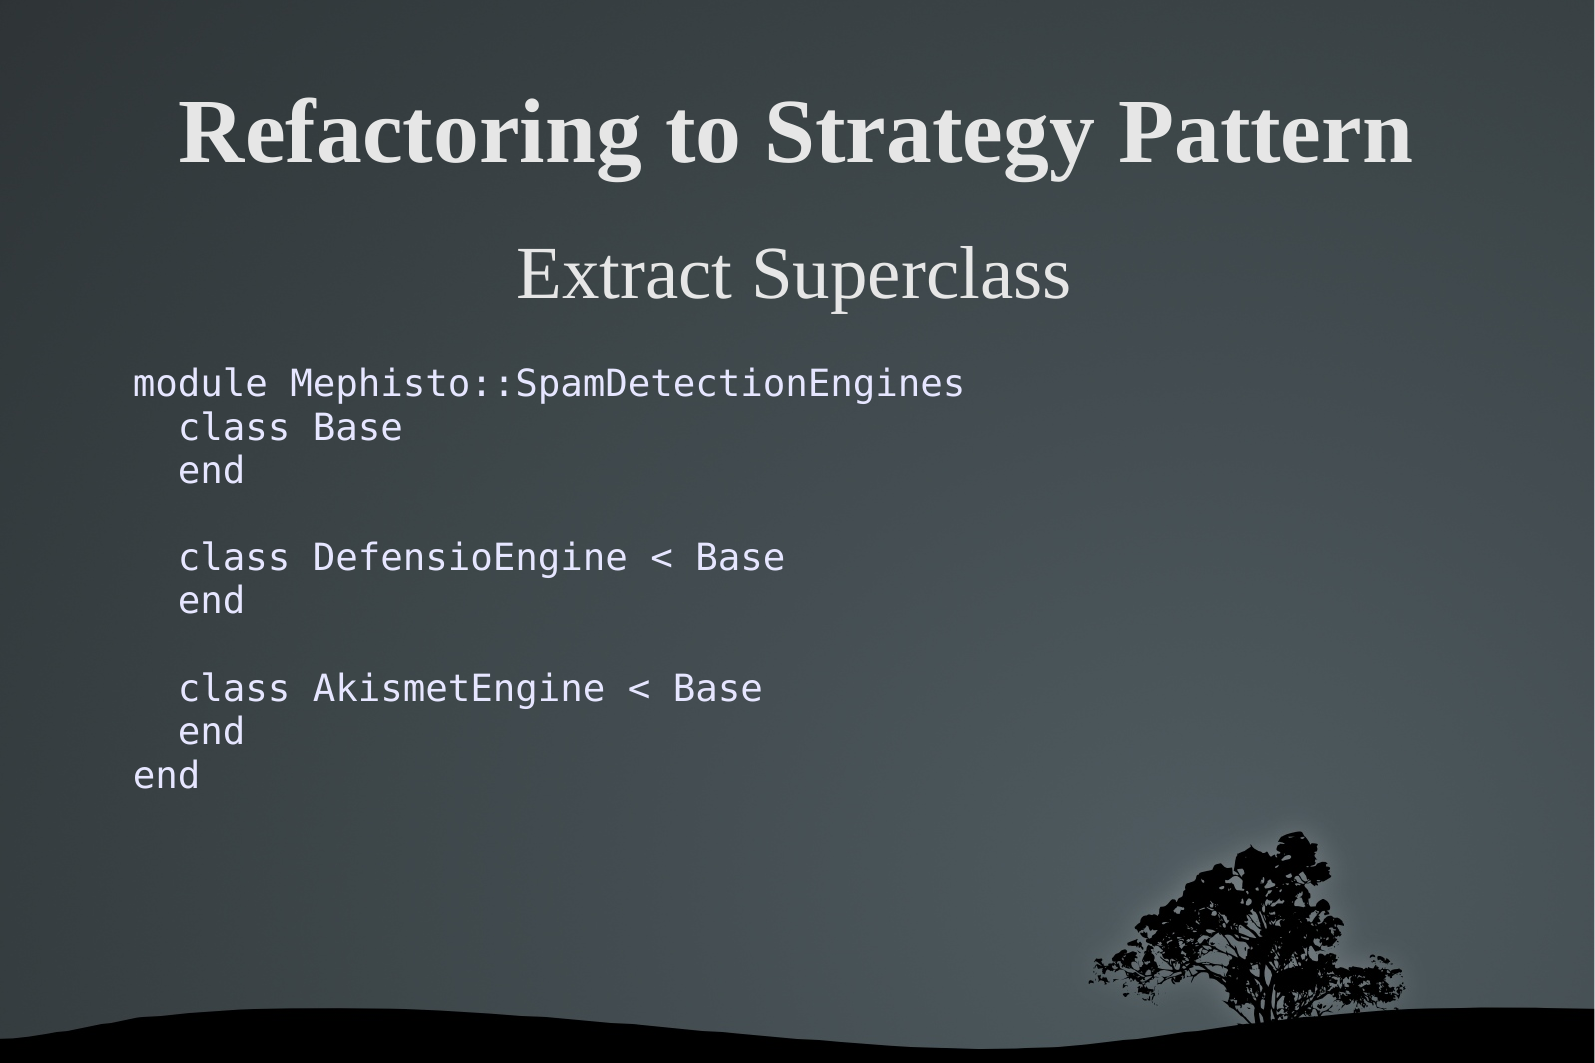

# Refactoring to Strategy Pattern
Extract Superclass
module Mephisto::SpamDetectionEngines
 class Base
 end
 class DefensioEngine < Base
 end
 class AkismetEngine < Base
 end
end